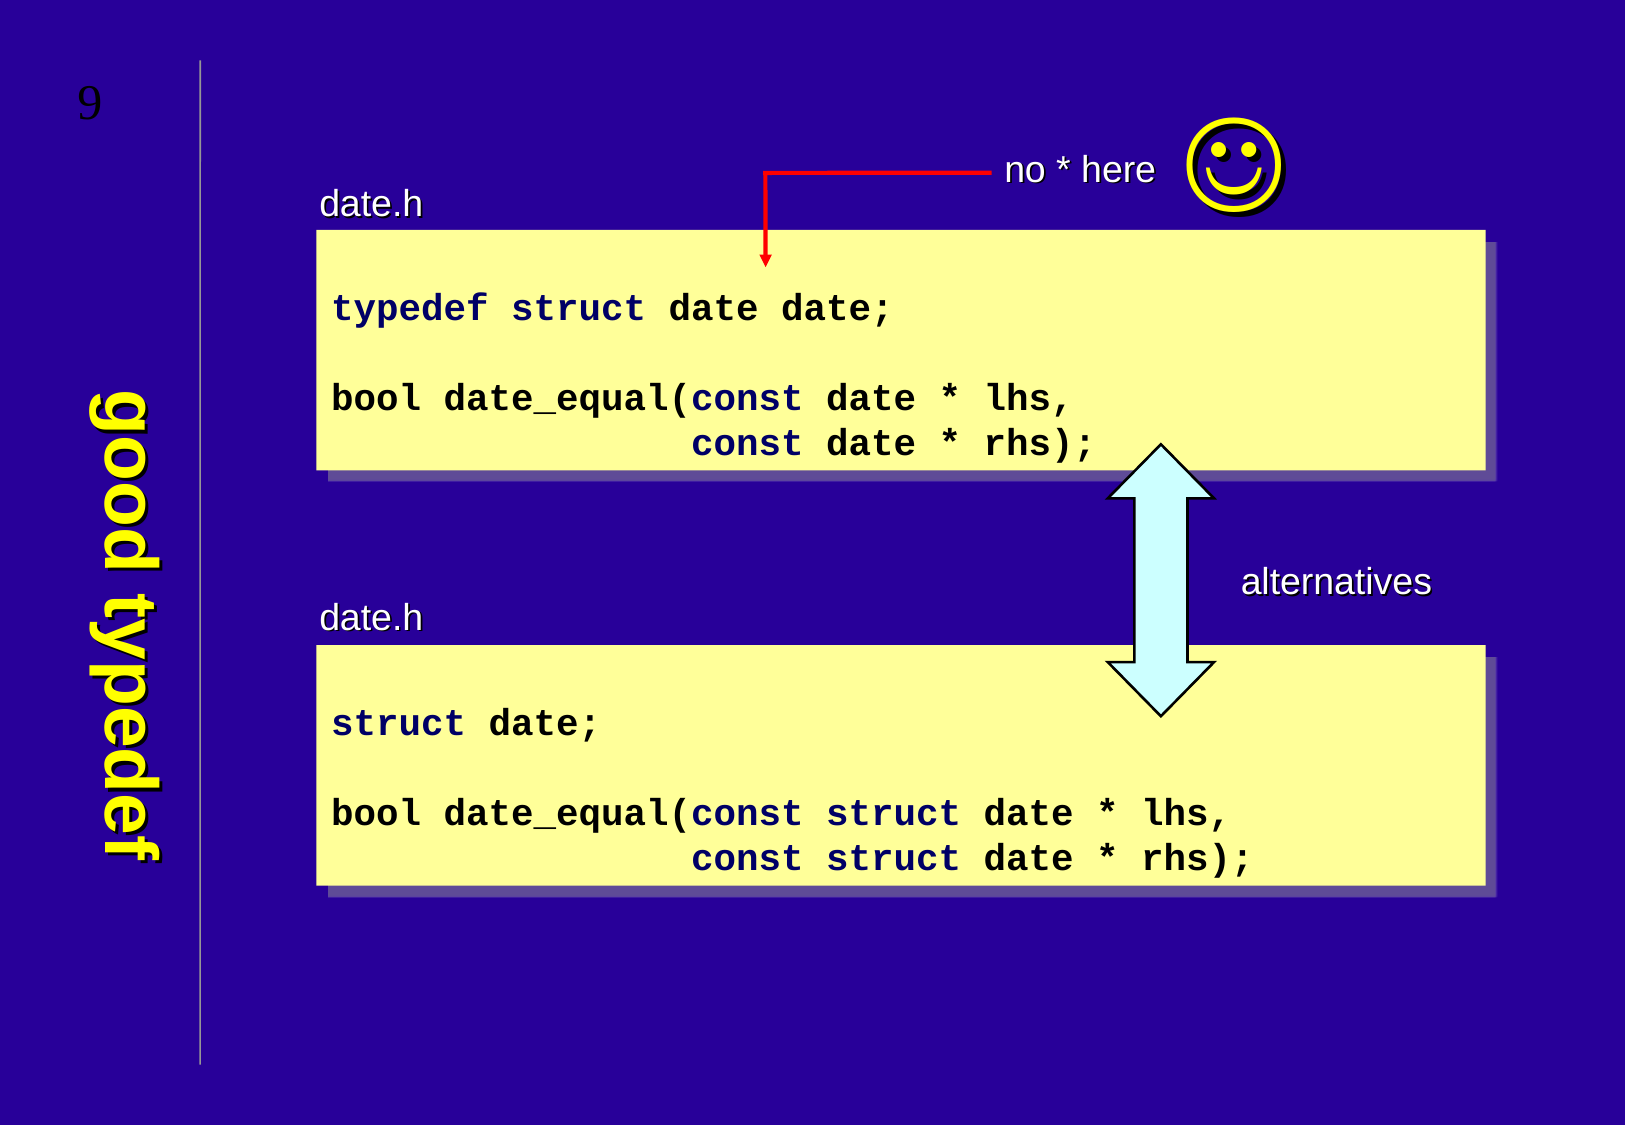

9

no * here
date.h
# good typedef
typedef struct date date;
bool date_equal(const date * lhs,
 const date * rhs);
alternatives
date.h
struct date;
bool date_equal(const struct date * lhs,
 const struct date * rhs);